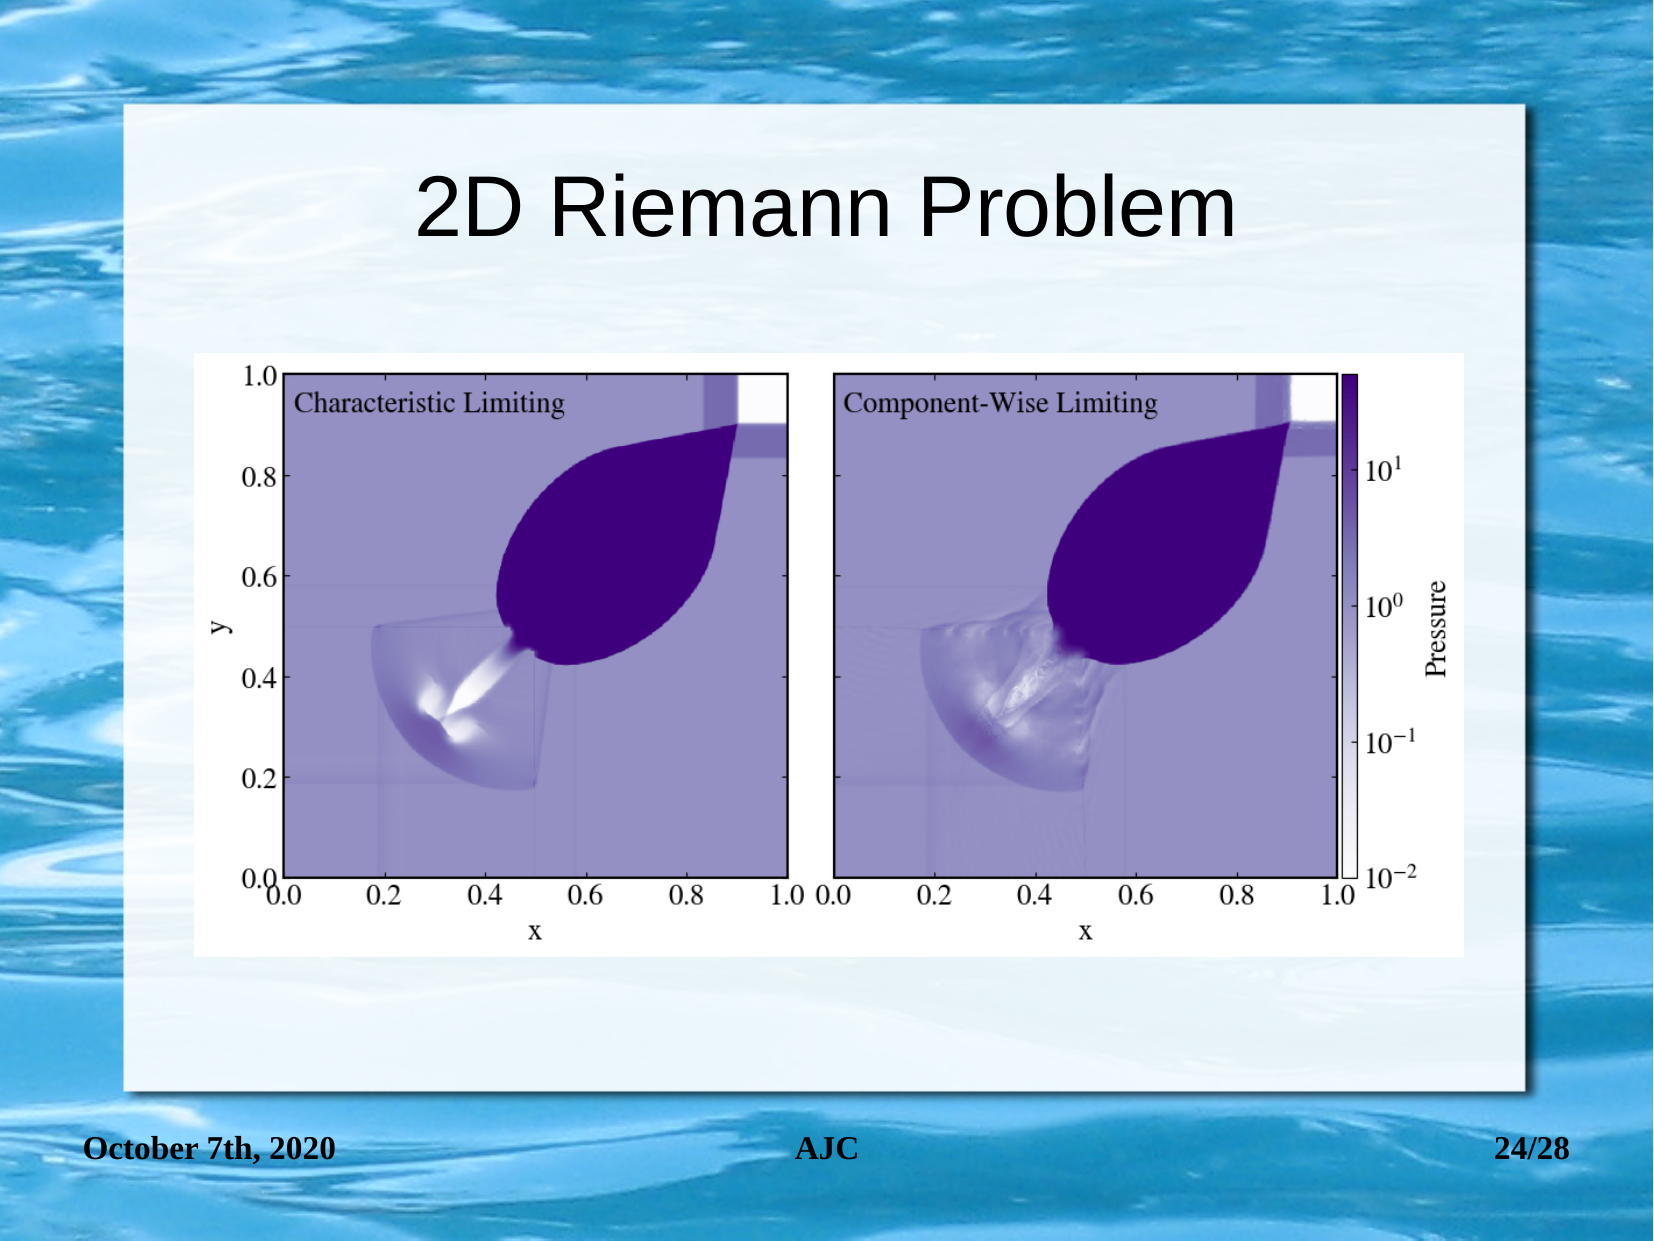

# 2D Riemann Problem
October 7th, 2020
AJC
24